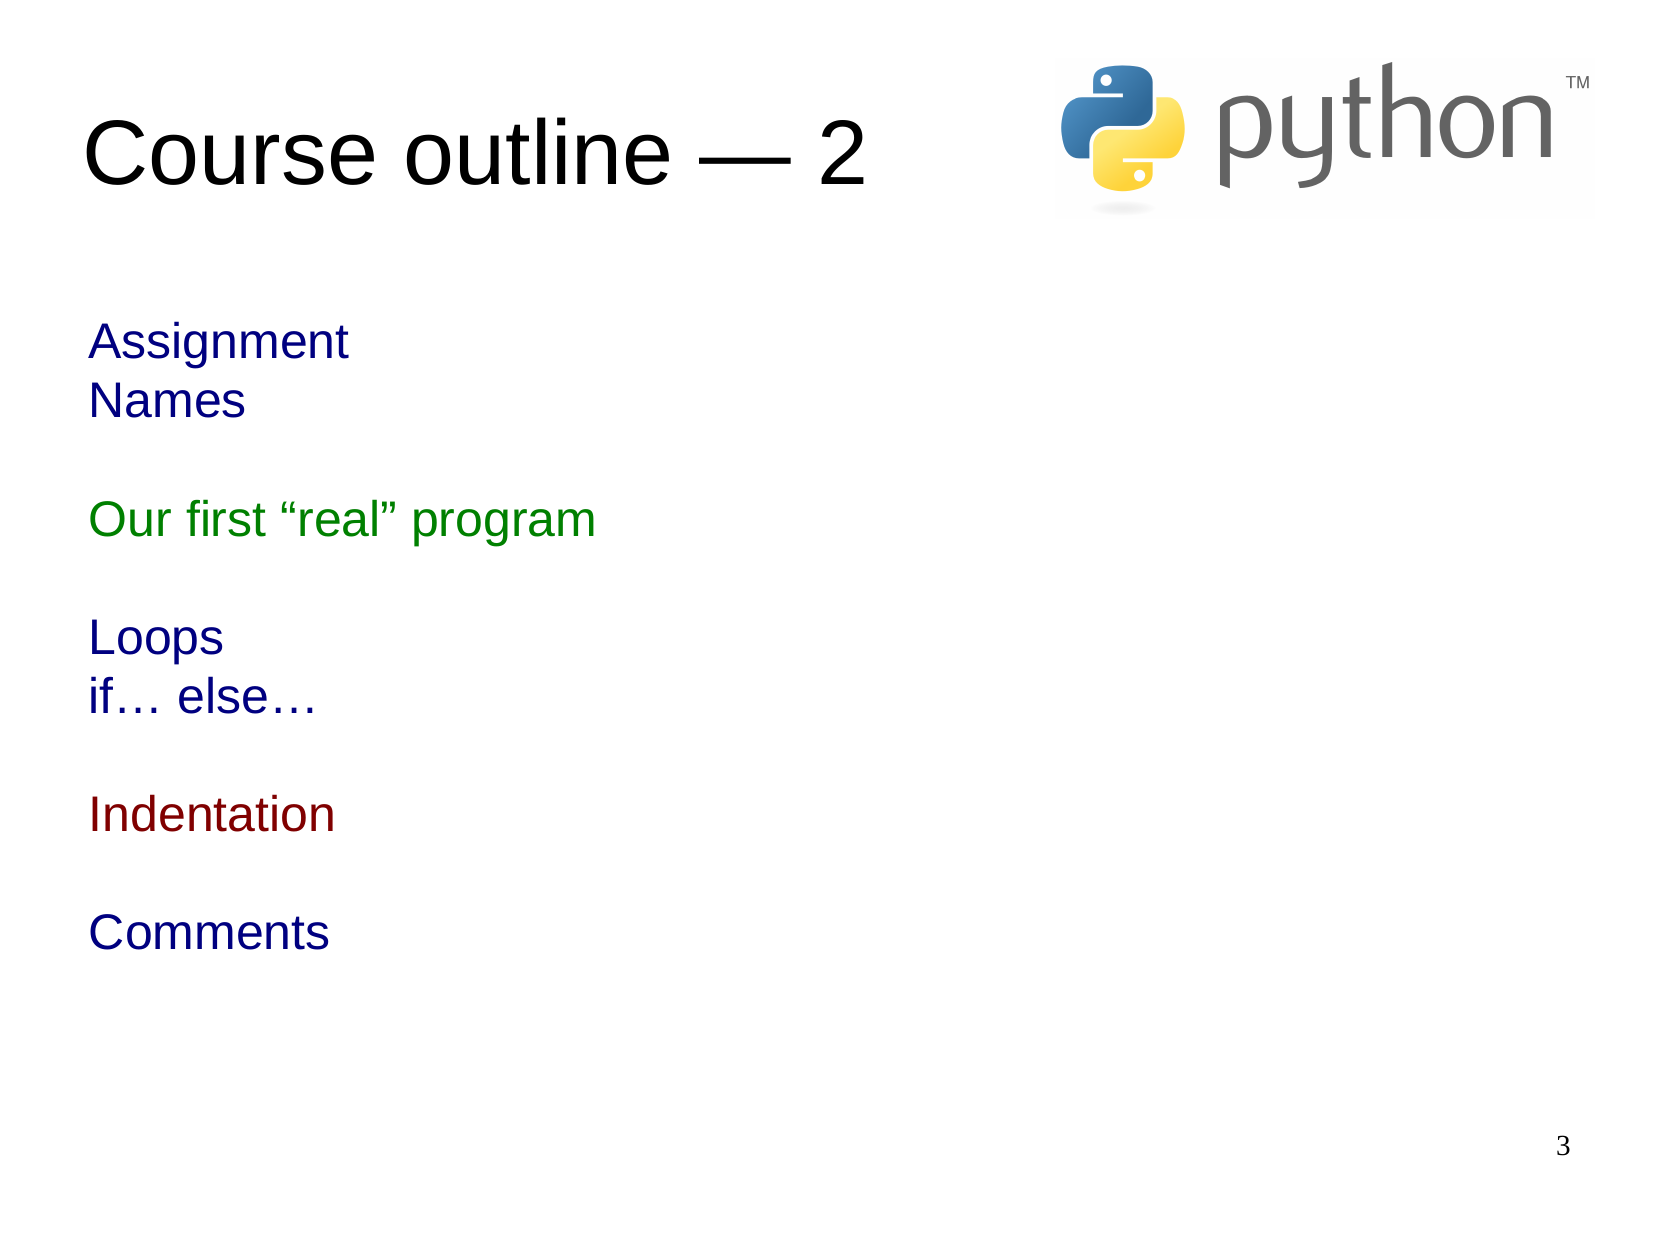

# Course outline ― 2
Assignment
Names
Our first “real” program
Loops
if… else…
Indentation
Comments
3